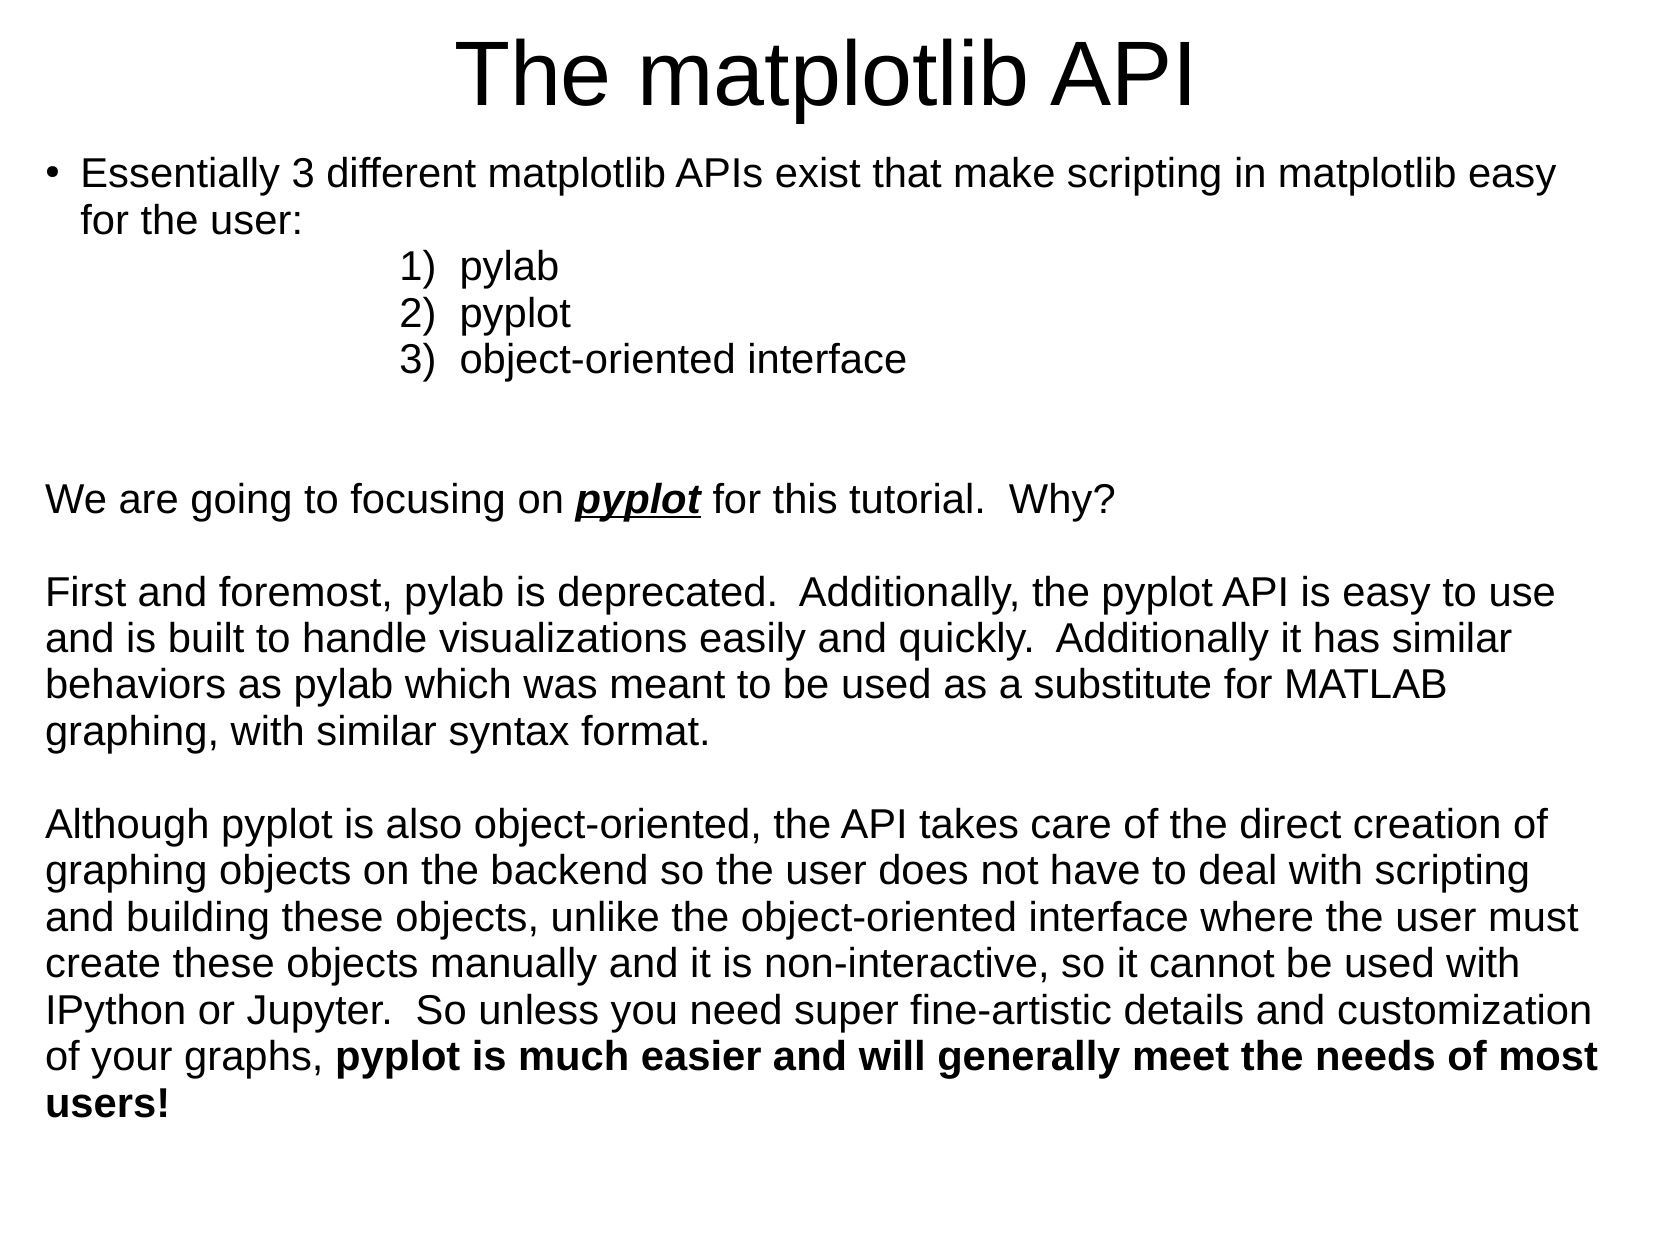

# The matplotlib API
Essentially 3 different matplotlib APIs exist that make scripting in matplotlib easy for the user:
1) pylab
2) pyplot
3) object-oriented interface
We are going to focusing on pyplot for this tutorial. Why?
First and foremost, pylab is deprecated. Additionally, the pyplot API is easy to use and is built to handle visualizations easily and quickly. Additionally it has similar behaviors as pylab which was meant to be used as a substitute for MATLAB graphing, with similar syntax format.
Although pyplot is also object-oriented, the API takes care of the direct creation of graphing objects on the backend so the user does not have to deal with scripting and building these objects, unlike the object-oriented interface where the user must create these objects manually and it is non-interactive, so it cannot be used with IPython or Jupyter. So unless you need super fine-artistic details and customization of your graphs, pyplot is much easier and will generally meet the needs of most users!